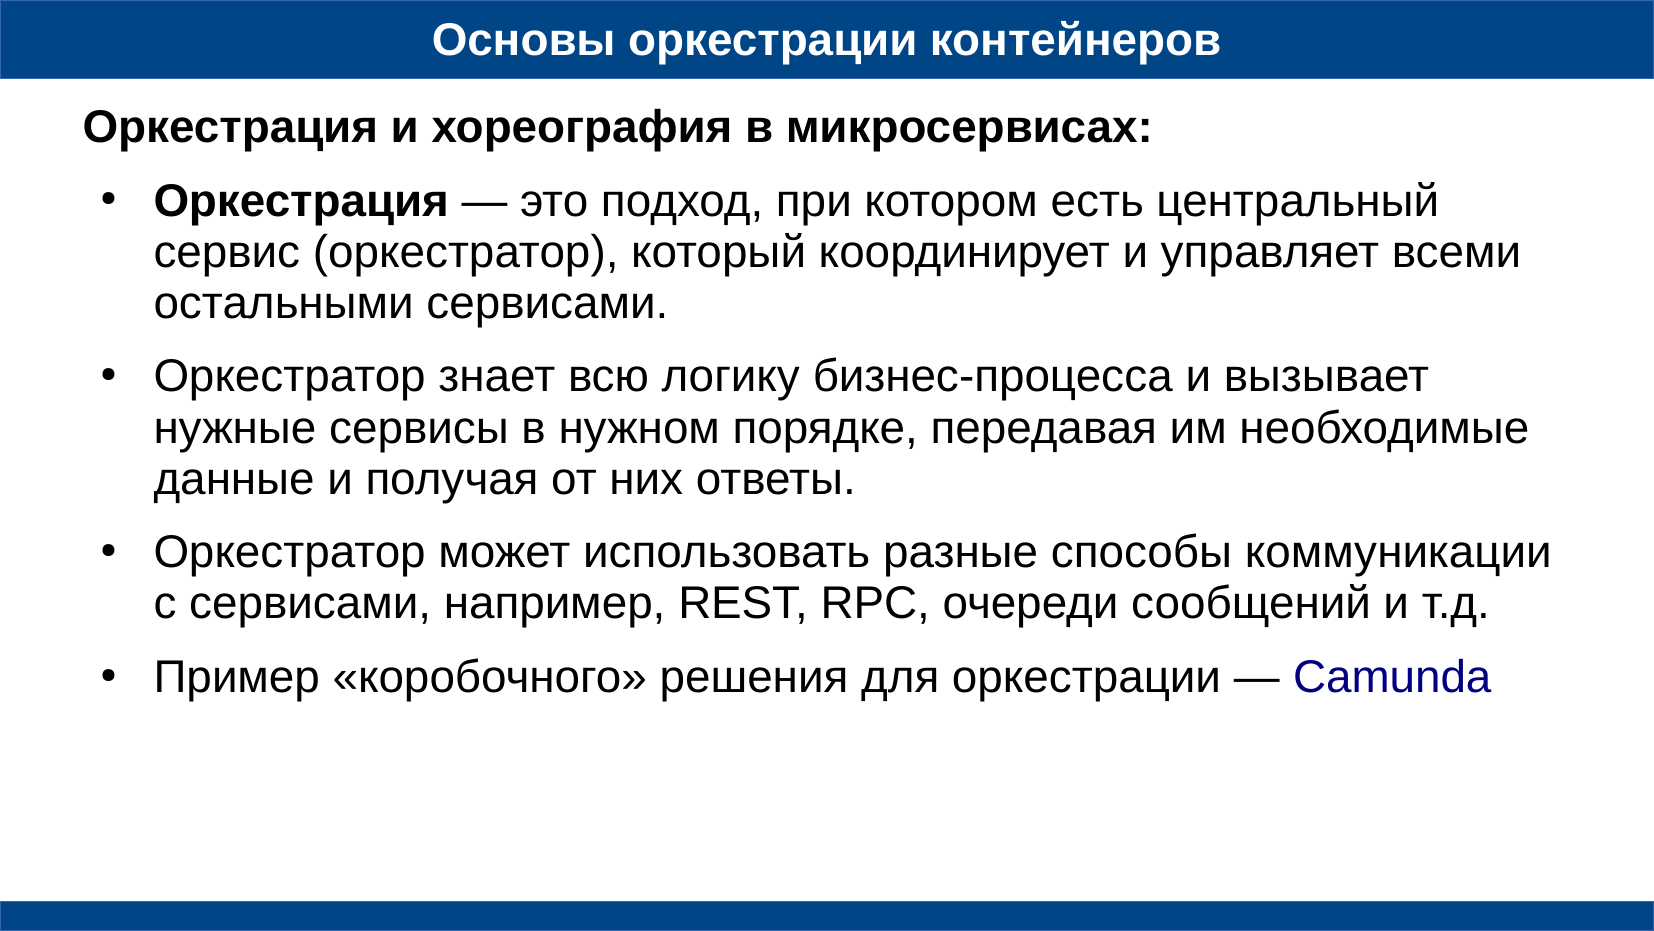

# Основы оркестрации контейнеров
Оркестрация и хореография в микросервисах:
Оркестрация — это подход, при котором есть центральный сервис (оркестратор), который координирует и управляет всеми остальными сервисами.
Оркестратор знает всю логику бизнес-процесса и вызывает нужные сервисы в нужном порядке, передавая им необходимые данные и получая от них ответы.
Оркестратор может использовать разные способы коммуникации с сервисами, например, REST, RPC, очереди сообщений и т.д.
Пример «коробочного» решения для оркестрации — Camunda